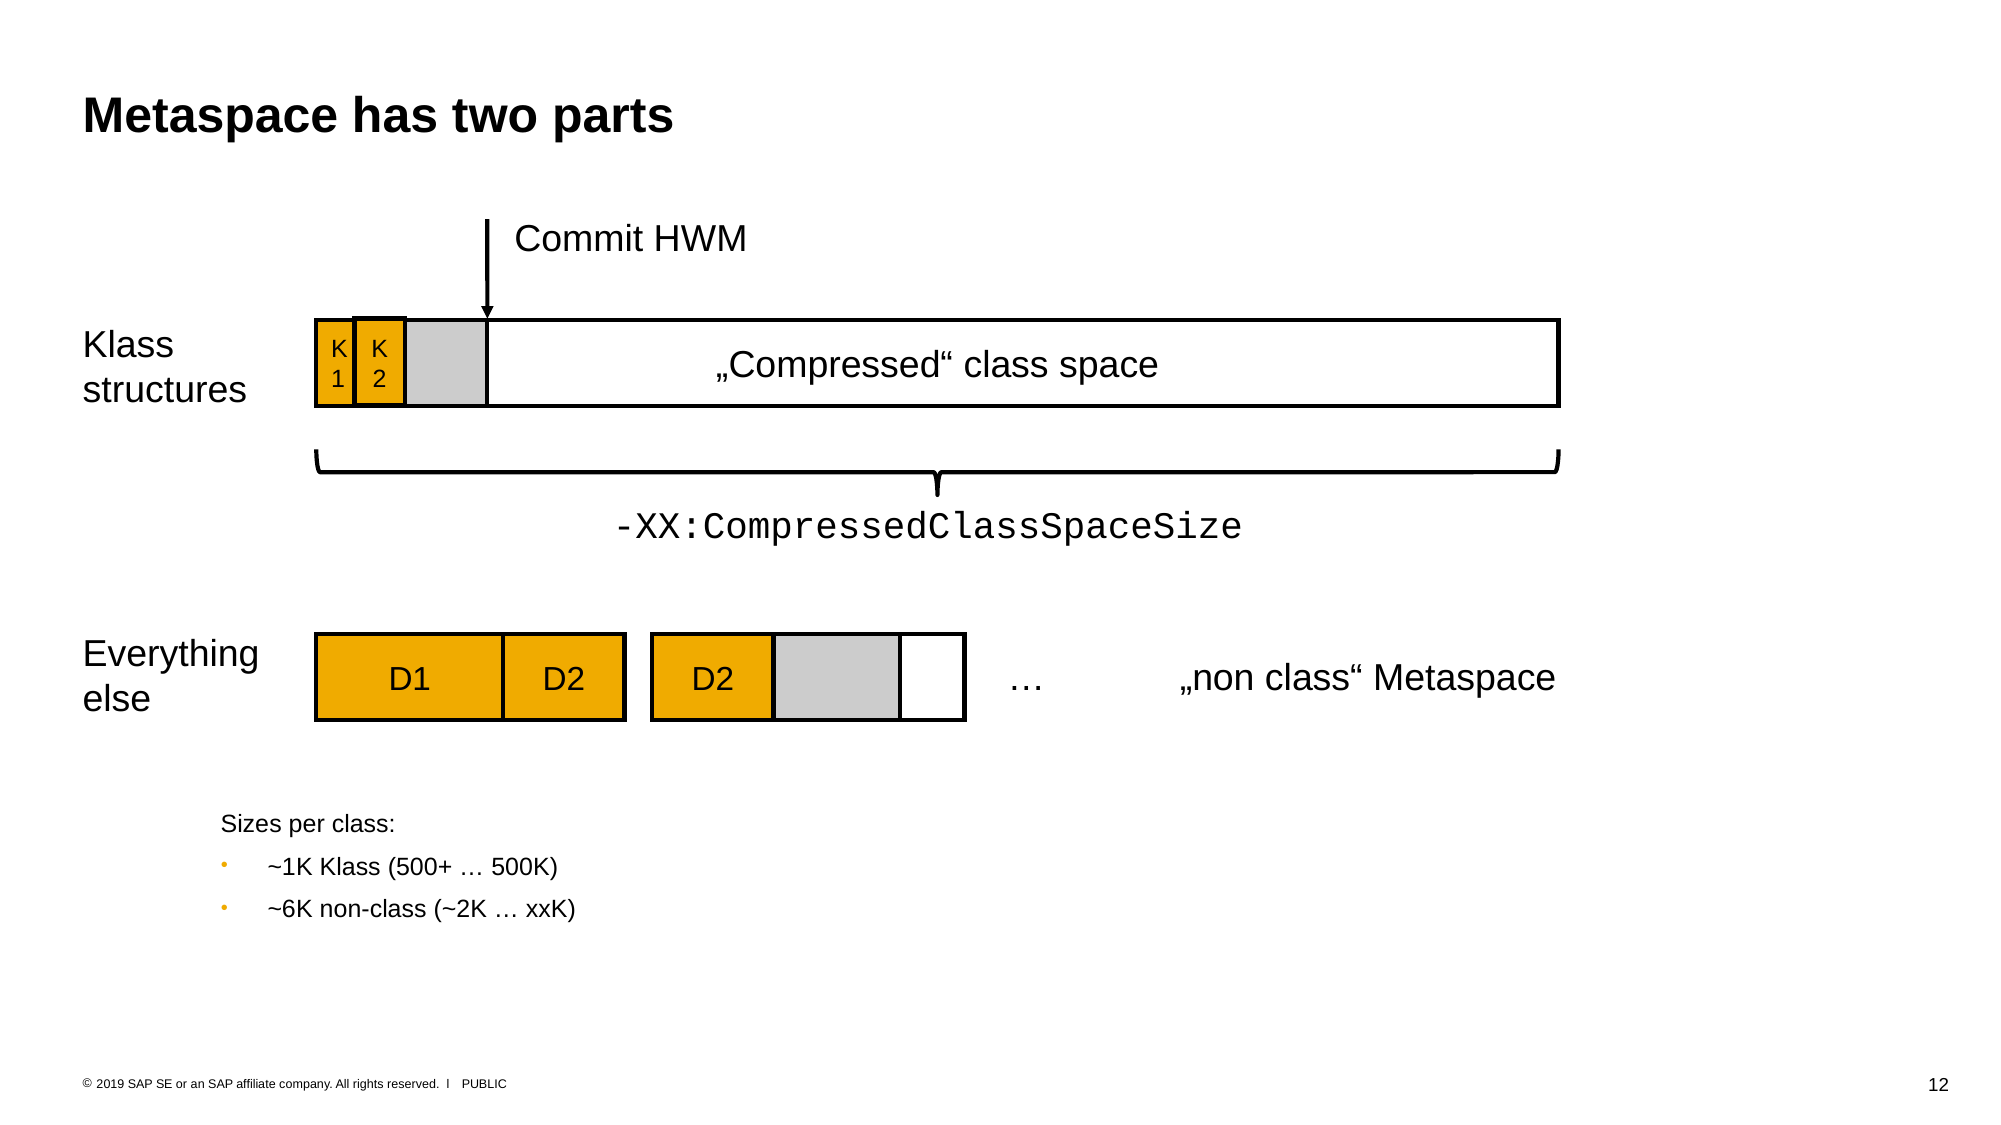

# Metaspace has two parts
Commit HWM
K2
Klass structures
„Compressed“ class space
K1
-XX:CompressedClassSpaceSize
Everything else
D1
D2
D2
…
„non class“ Metaspace
Sizes per class:
~1K Klass (500+ … 500K)
~6K non-class (~2K … xxK)